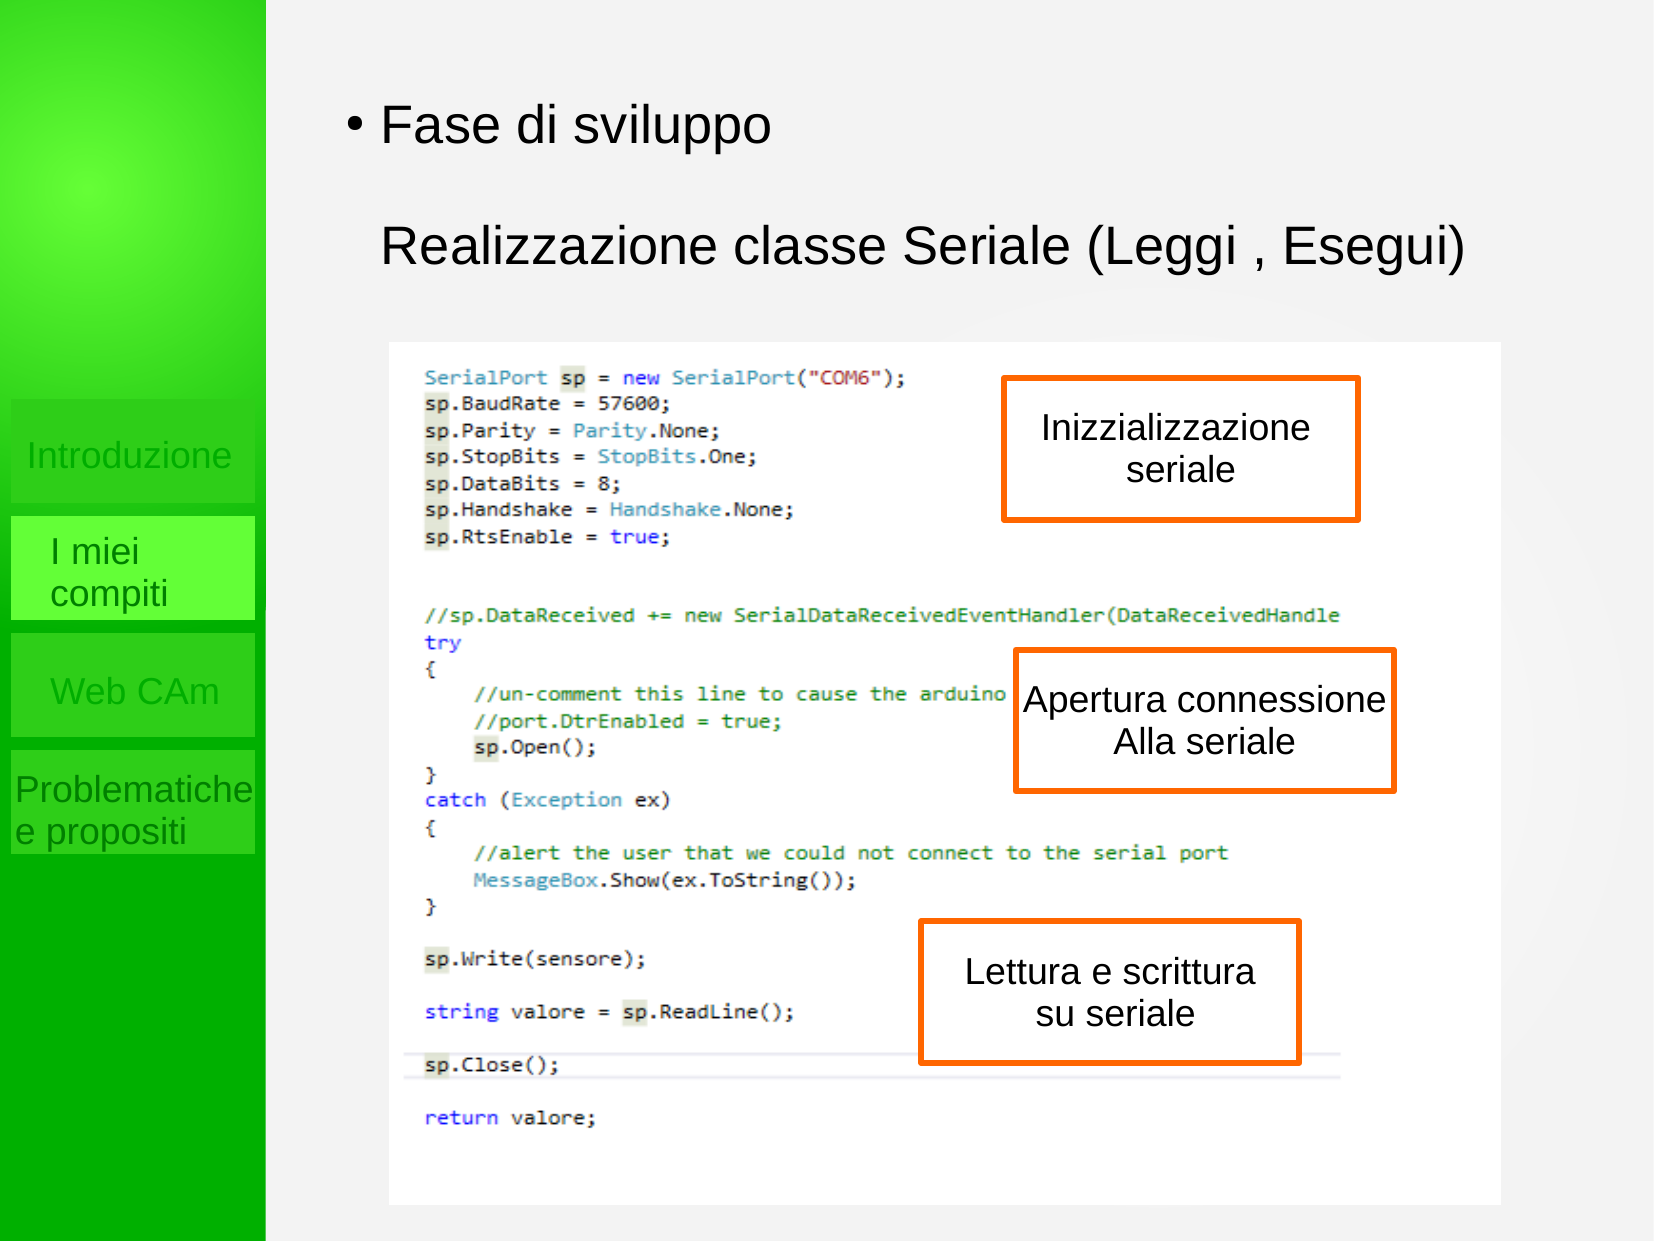

Fase di sviluppo
Realizzazione classe Seriale (Leggi , Esegui)
Inizzializzazione
seriale
Introduzione
I miei compiti
Apertura connessione
Alla seriale
Web CAm
Problematiche e propositi
Lettura e scrittura
 su seriale